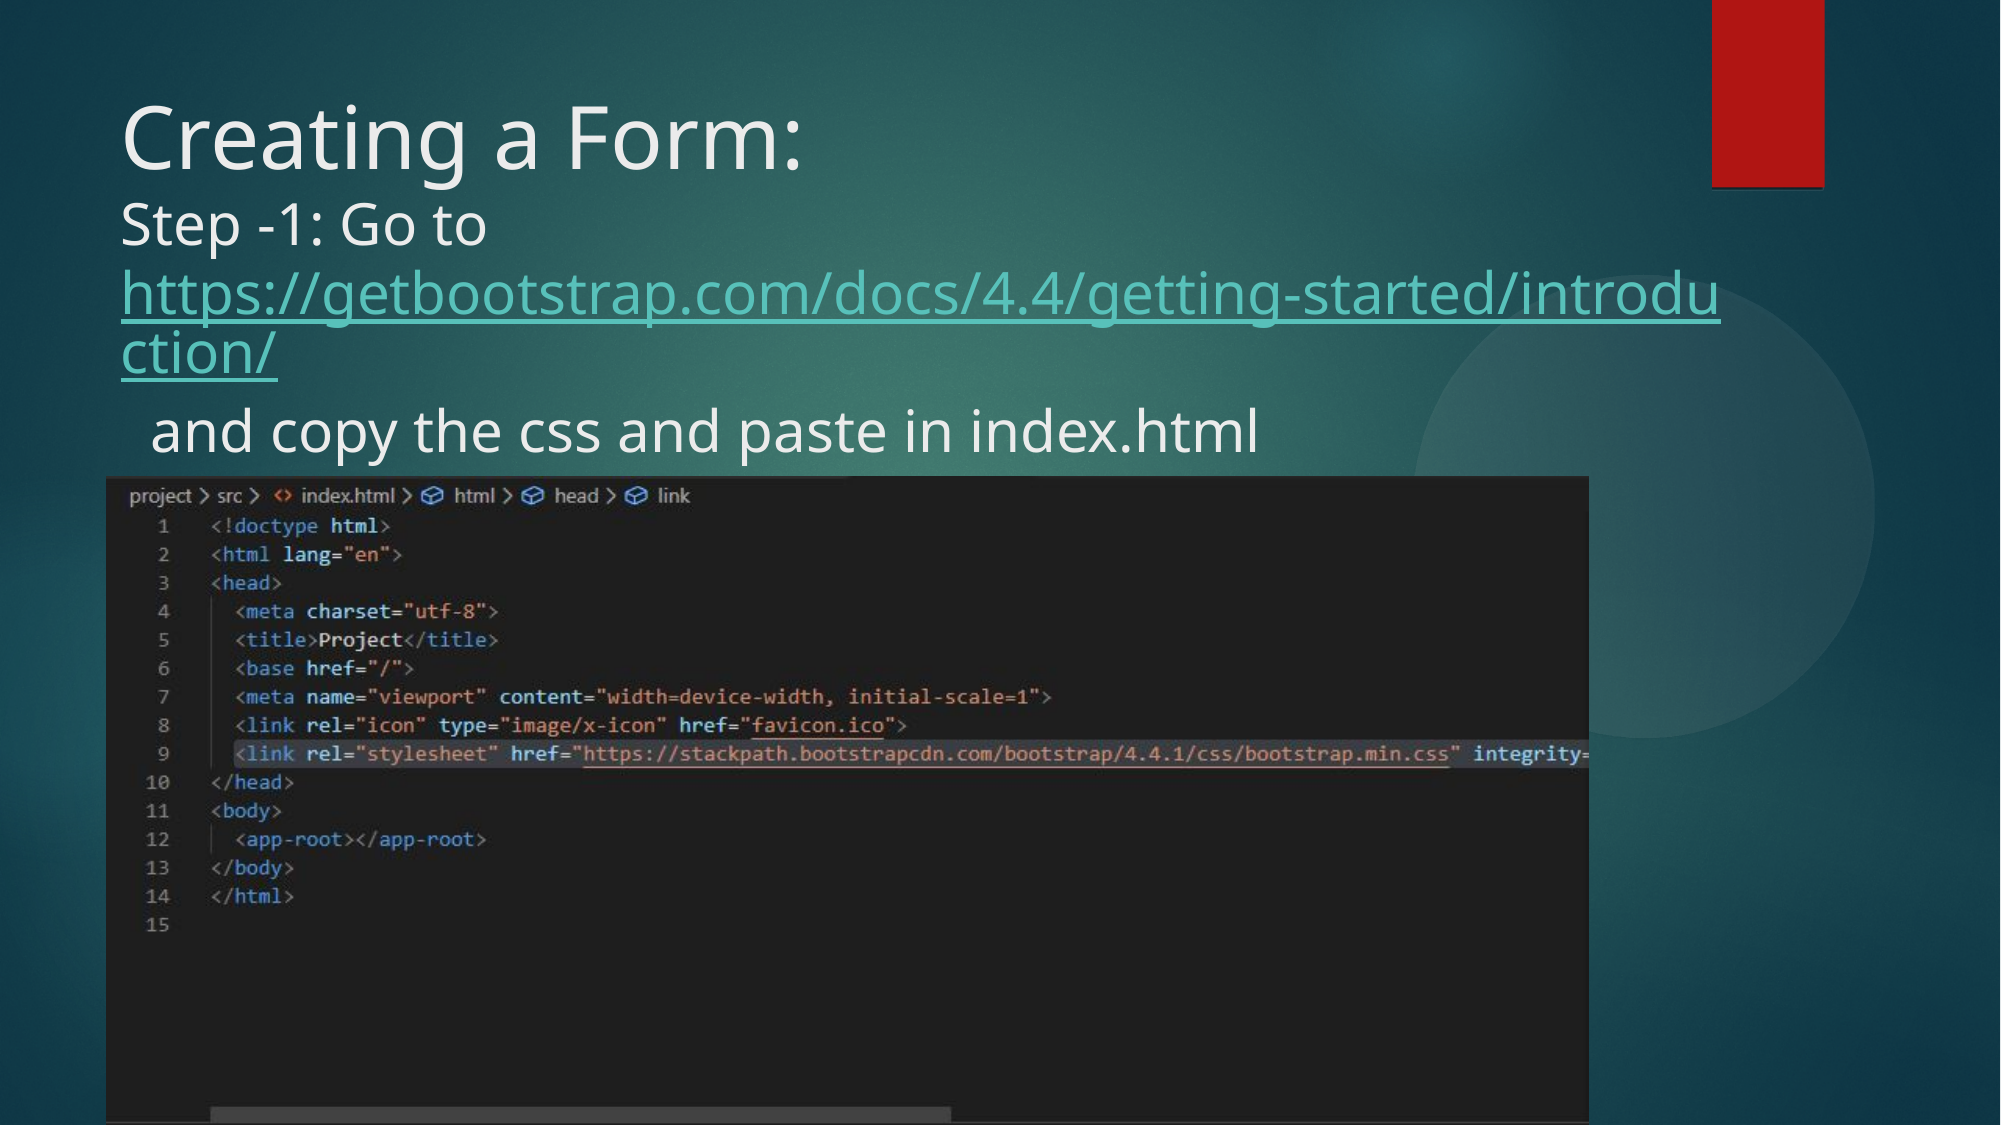

Creating a Form:
Step -1: Go to https://getbootstrap.com/docs/4.4/getting-started/introduction/ and copy the css and paste in index.html